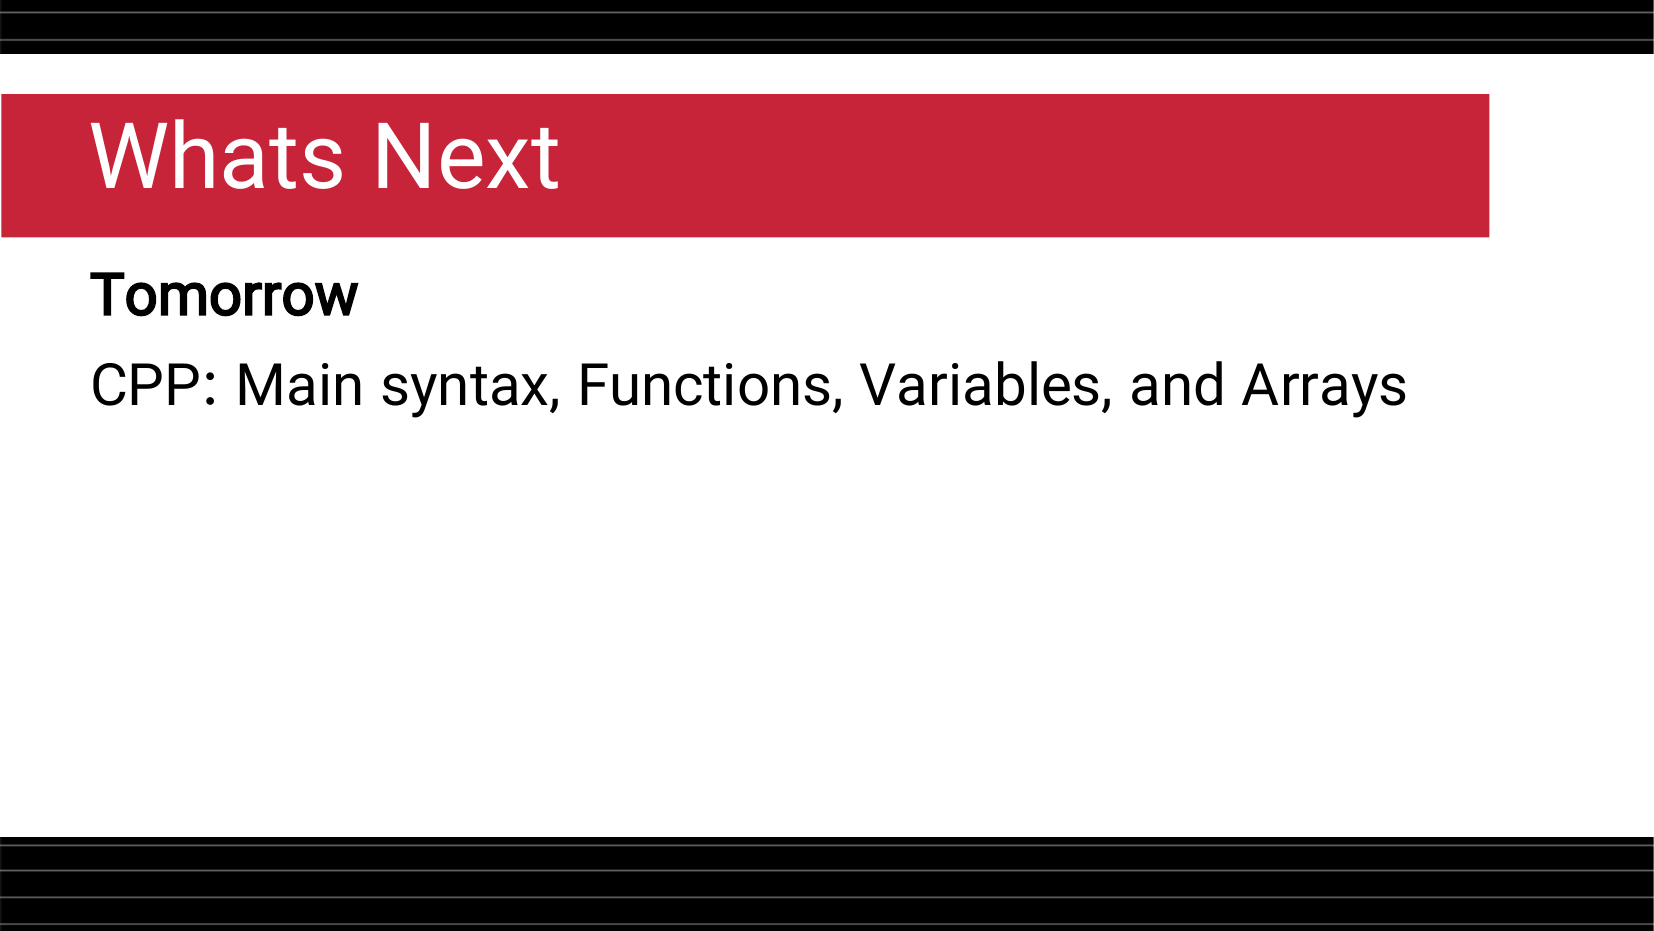

# Whats Next
Tomorrow
CPP: Main syntax, Functions, Variables, and Arrays